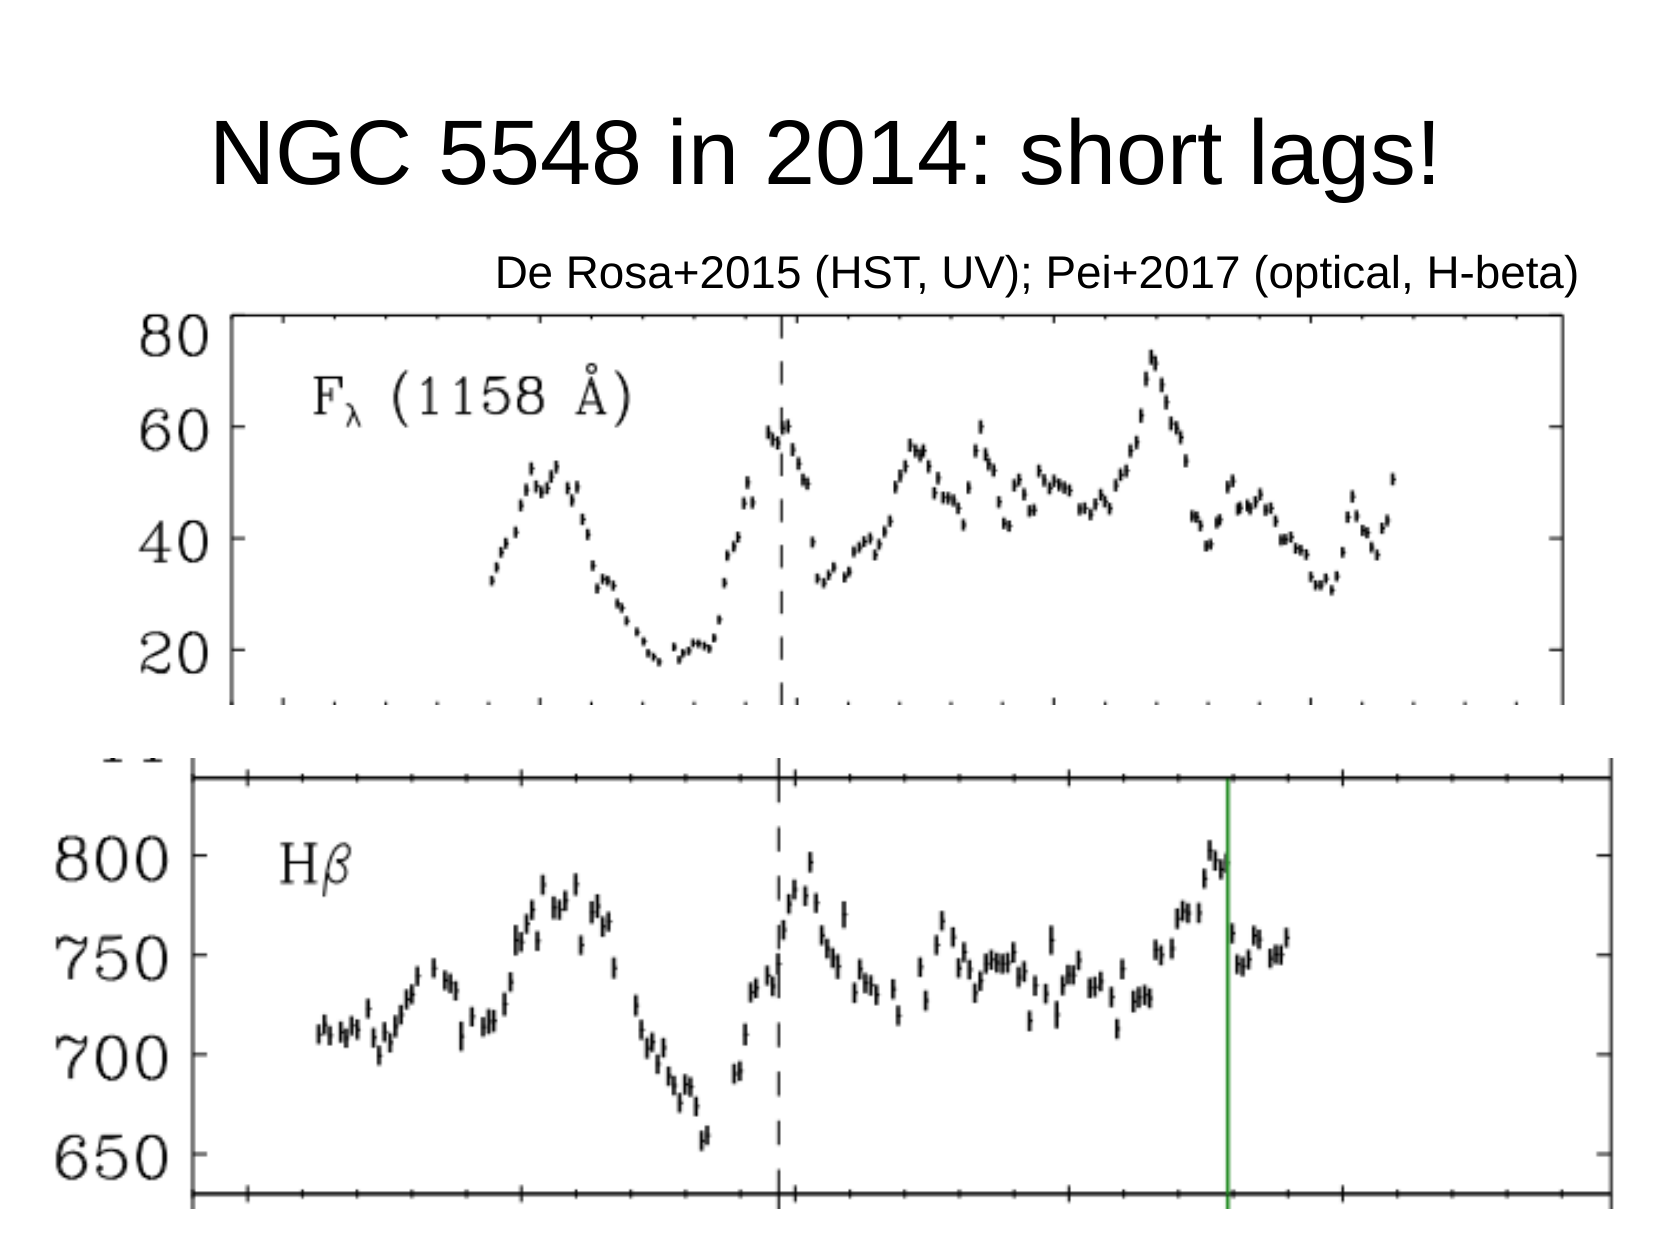

# NGC 5548 in 2014: short lags!
De Rosa+2015 (HST, UV); Pei+2017 (optical, H-beta)